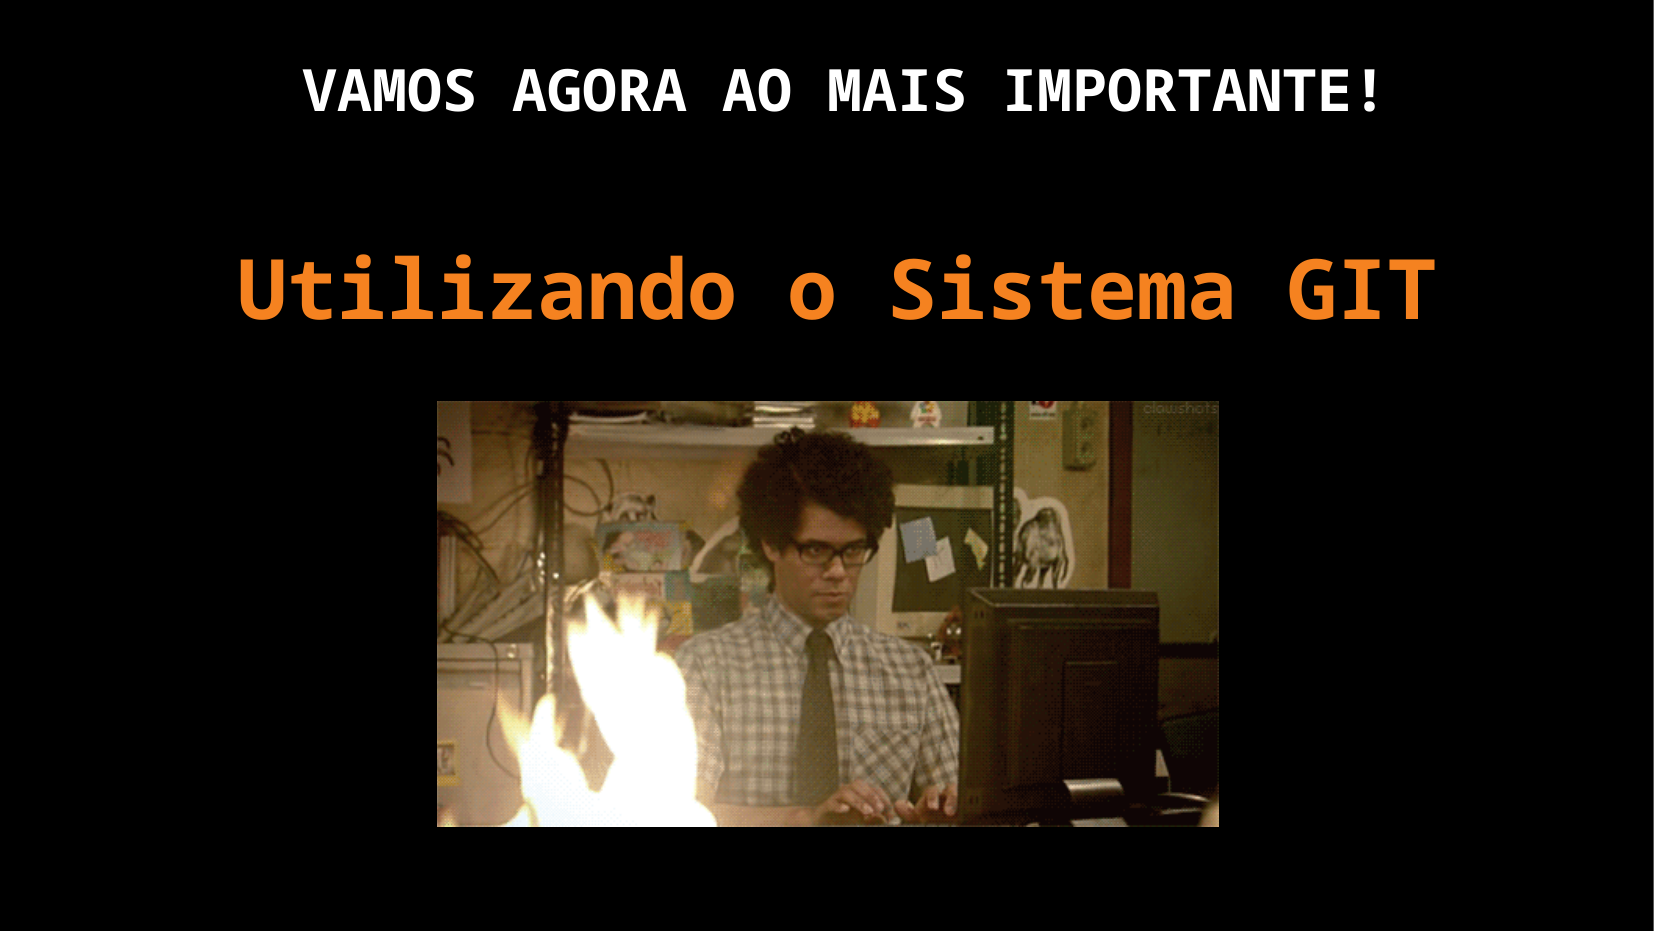

VAMOS AGORA AO MAIS IMPORTANTE!
Utilizando o Sistema GIT